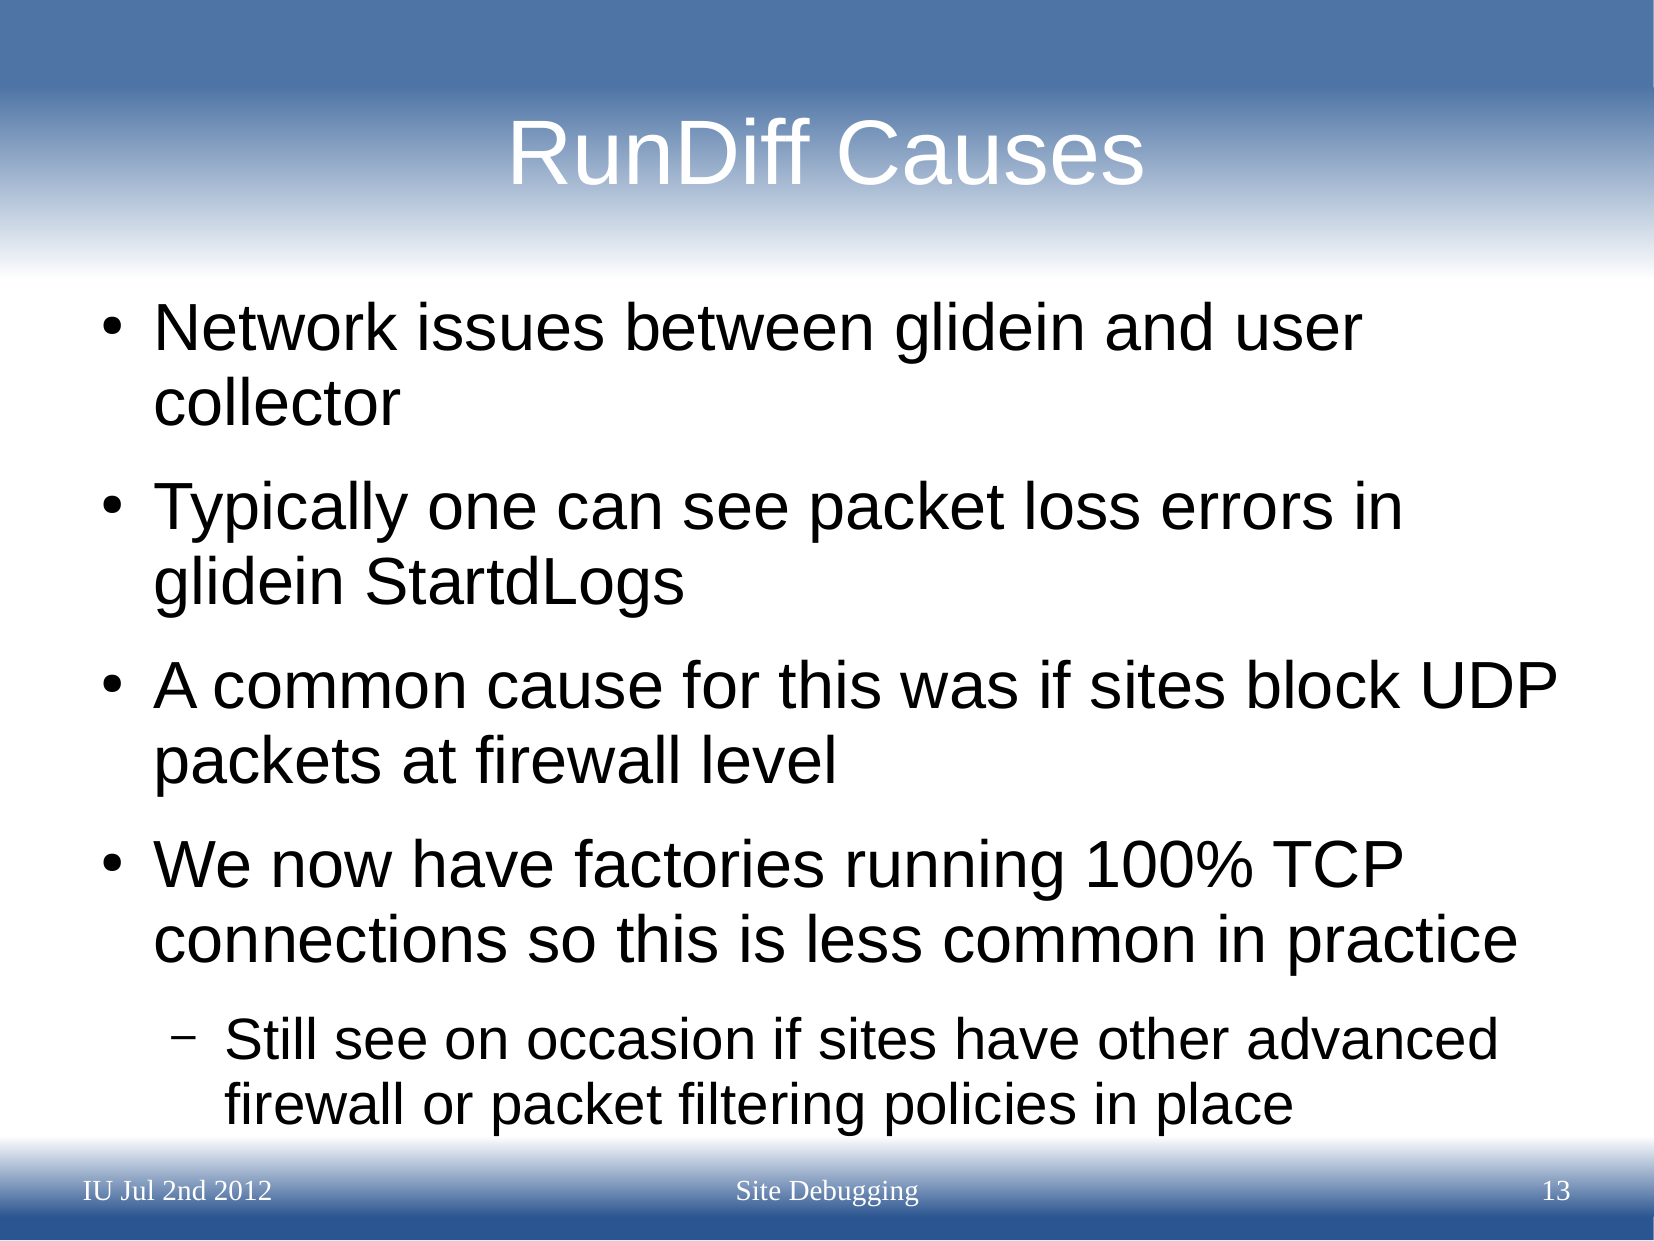

# RunDiff Causes
Network issues between glidein and user collector
Typically one can see packet loss errors in glidein StartdLogs
A common cause for this was if sites block UDP packets at firewall level
We now have factories running 100% TCP connections so this is less common in practice
Still see on occasion if sites have other advanced firewall or packet filtering policies in place
IU Jul 2nd 2012
Site Debugging
13